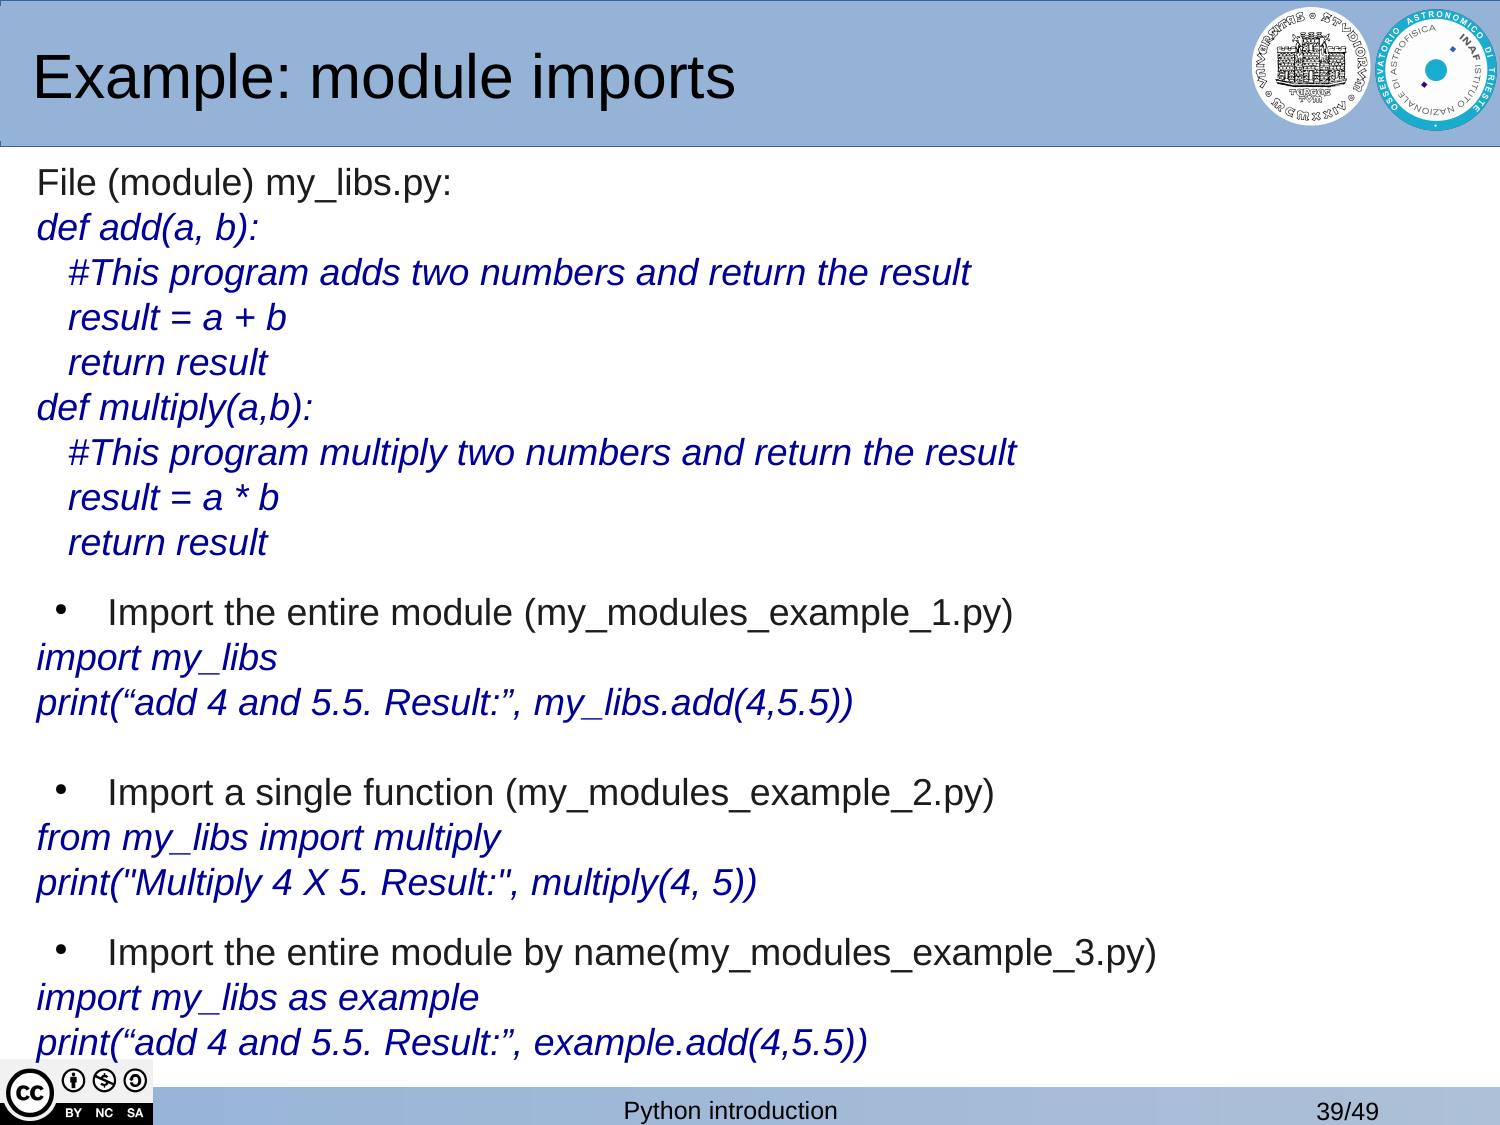

Example: module imports
# File (module) my_libs.py:
def add(a, b):
 #This program adds two numbers and return the result
 result = a + b
 return result
def multiply(a,b):
 #This program multiply two numbers and return the result
 result = a * b
 return result
Import the entire module (my_modules_example_1.py)
import my_libs
print(“add 4 and 5.5. Result:”, my_libs.add(4,5.5))
Import a single function (my_modules_example_2.py)
from my_libs import multiply
print("Multiply 4 X 5. Result:", multiply(4, 5))
Import the entire module by name(my_modules_example_3.py)
import my_libs as example
print(“add 4 and 5.5. Result:”, example.add(4,5.5))